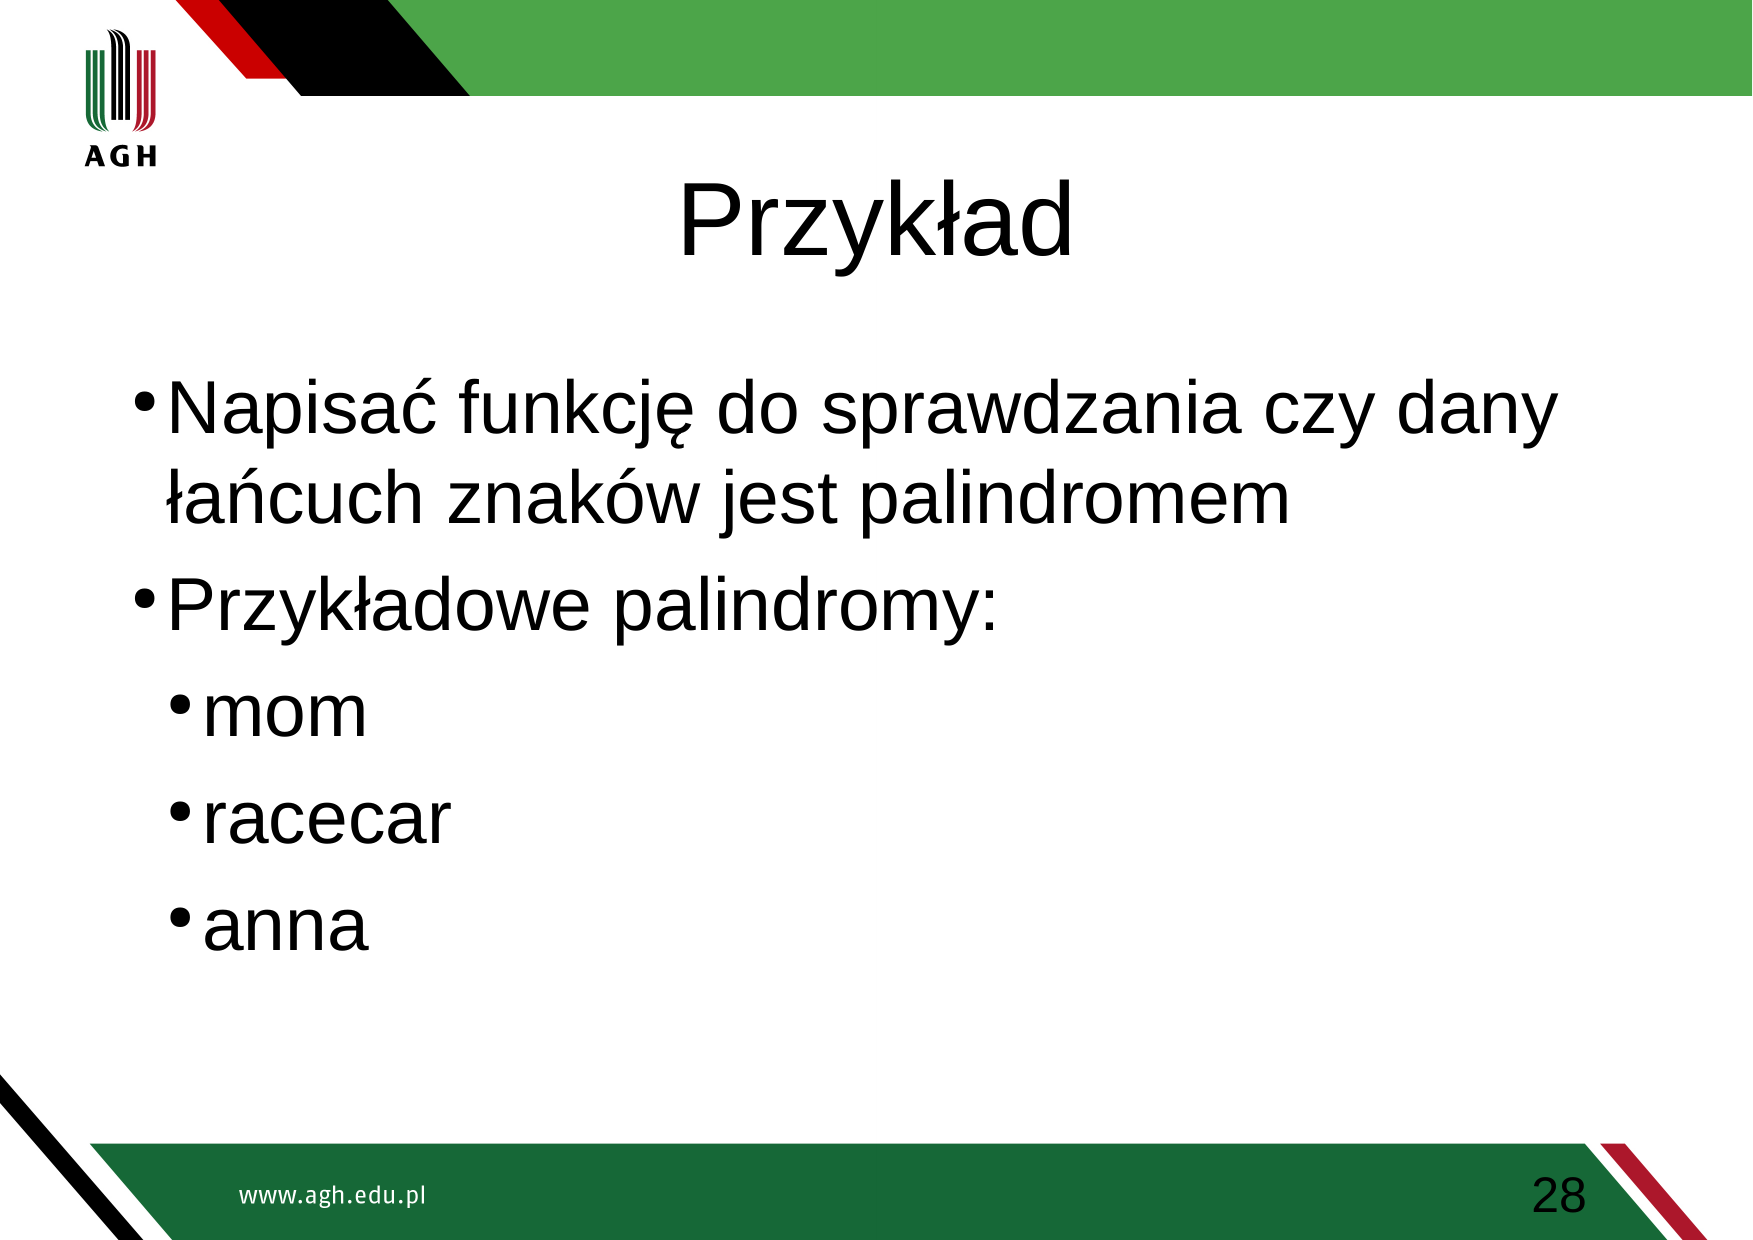

# Przykład
Napisać funkcję do sprawdzania czy dany łańcuch znaków jest palindromem
Przykładowe palindromy:
mom
racecar
anna